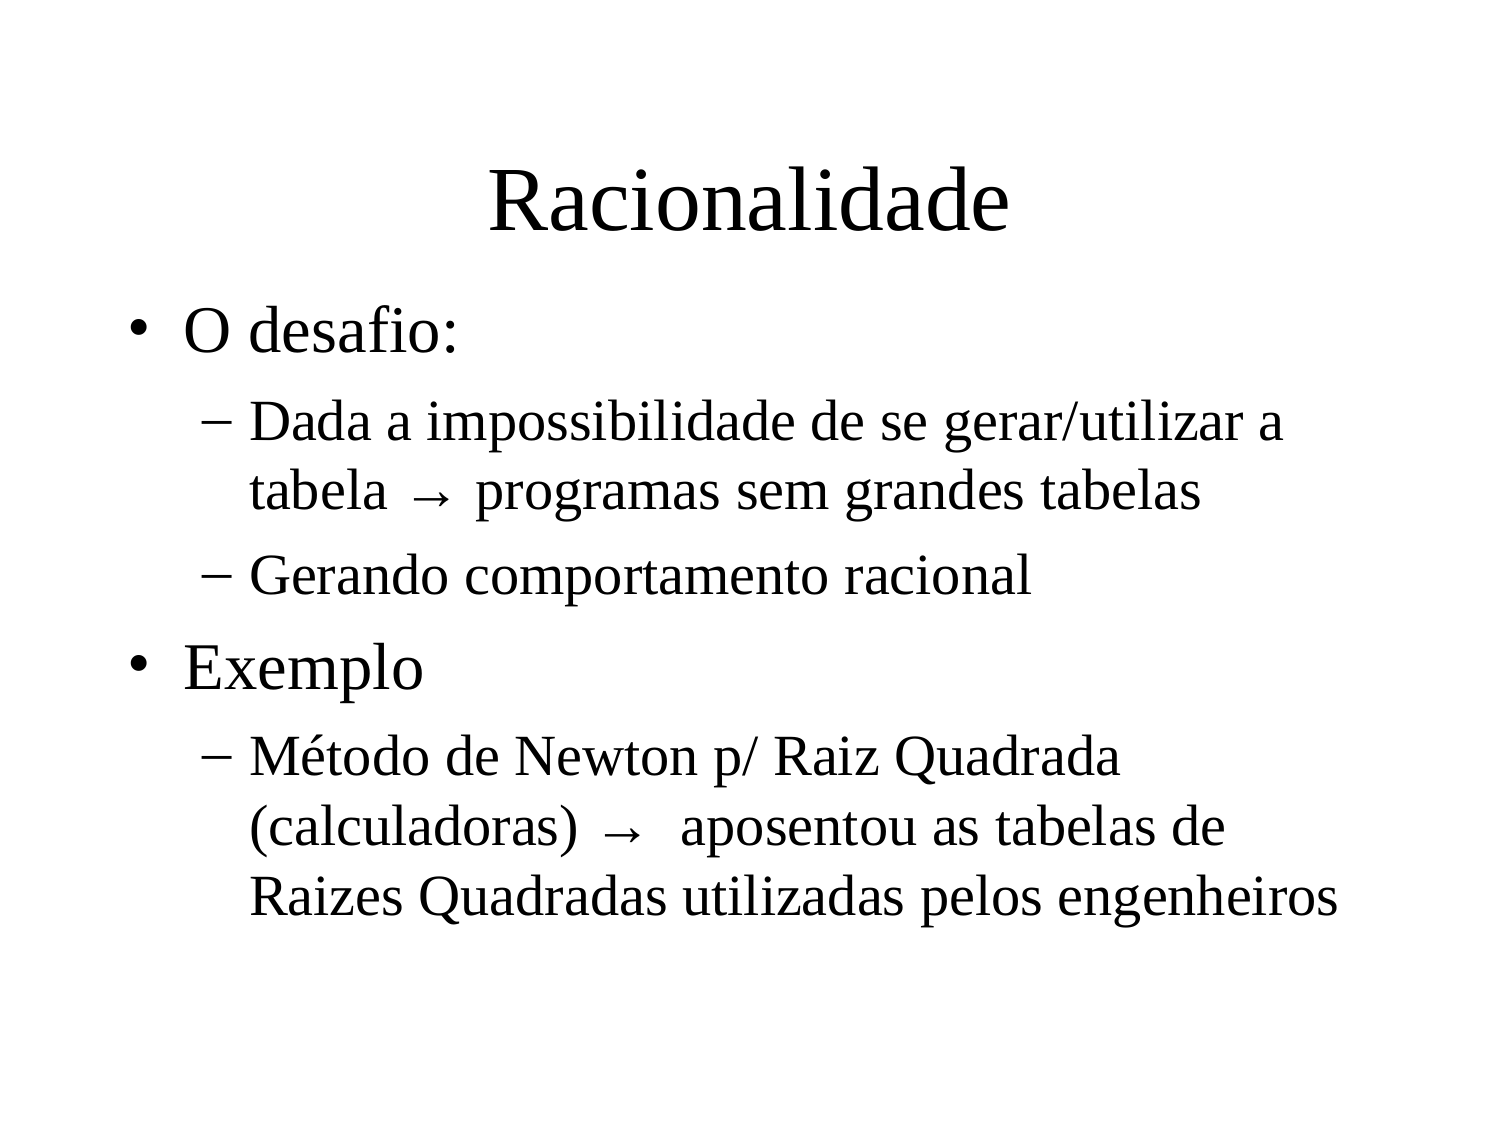

# Racionalidade
O desafio:
Dada a impossibilidade de se gerar/utilizar a tabela → programas sem grandes tabelas
Gerando comportamento racional
Exemplo
Método de Newton p/ Raiz Quadrada (calculadoras) → aposentou as tabelas de Raizes Quadradas utilizadas pelos engenheiros